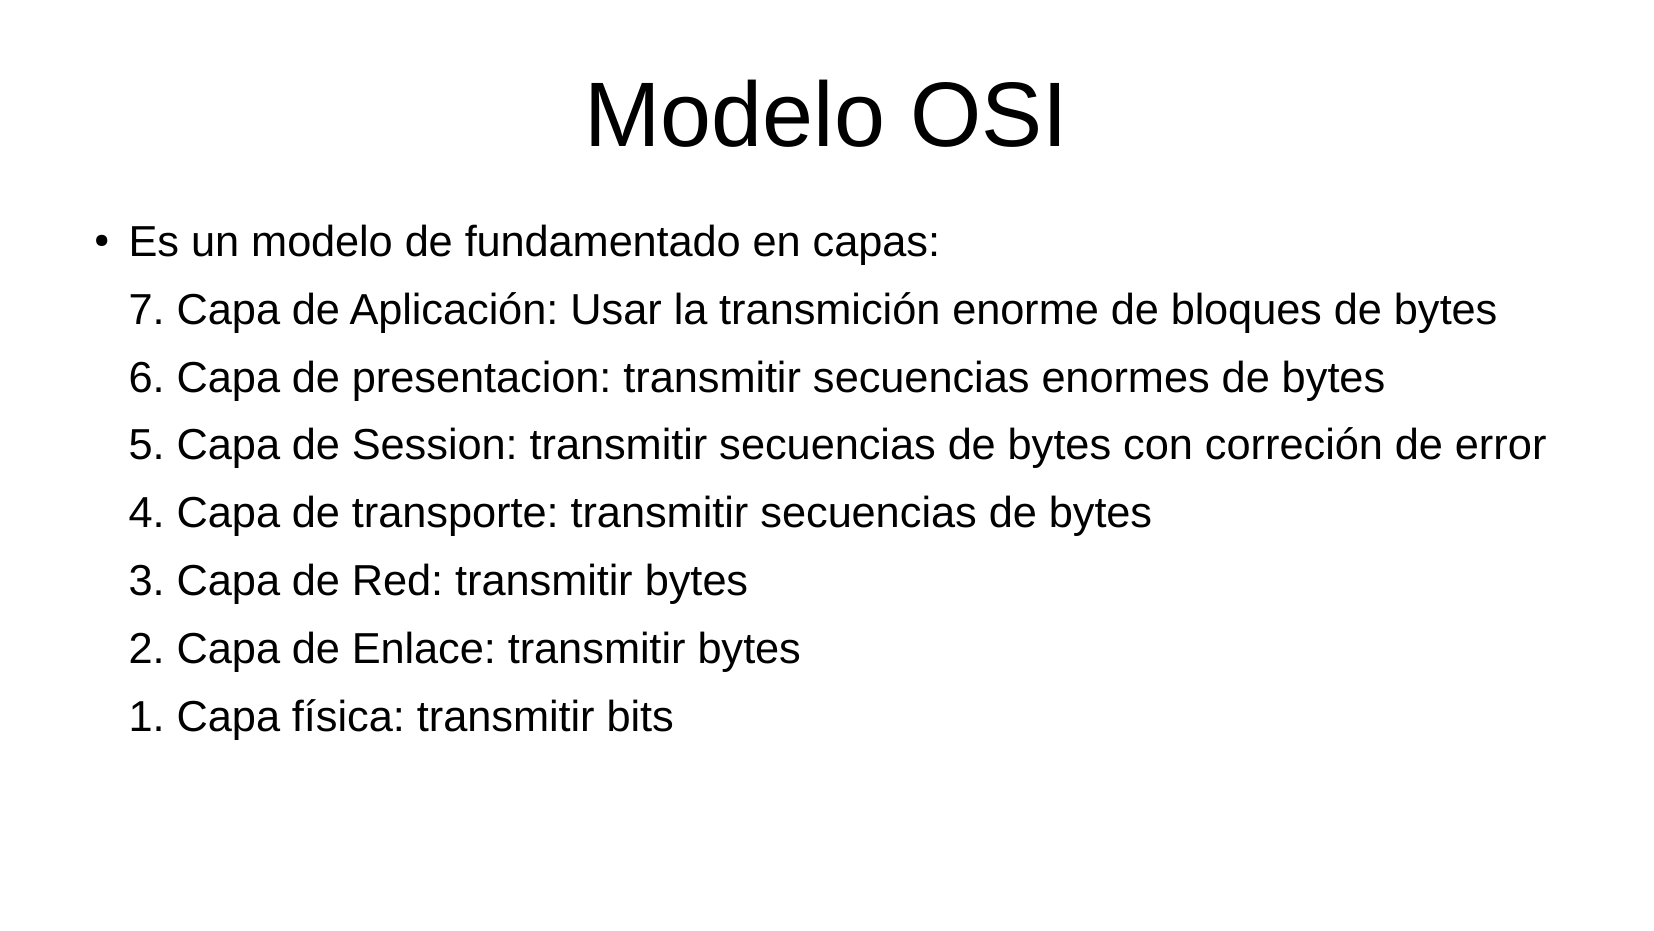

# Modelo OSI
Es un modelo de fundamentado en capas:
7. Capa de Aplicación: Usar la transmición enorme de bloques de bytes
6. Capa de presentacion: transmitir secuencias enormes de bytes
5. Capa de Session: transmitir secuencias de bytes con correción de error
4. Capa de transporte: transmitir secuencias de bytes
3. Capa de Red: transmitir bytes
2. Capa de Enlace: transmitir bytes
1. Capa física: transmitir bits